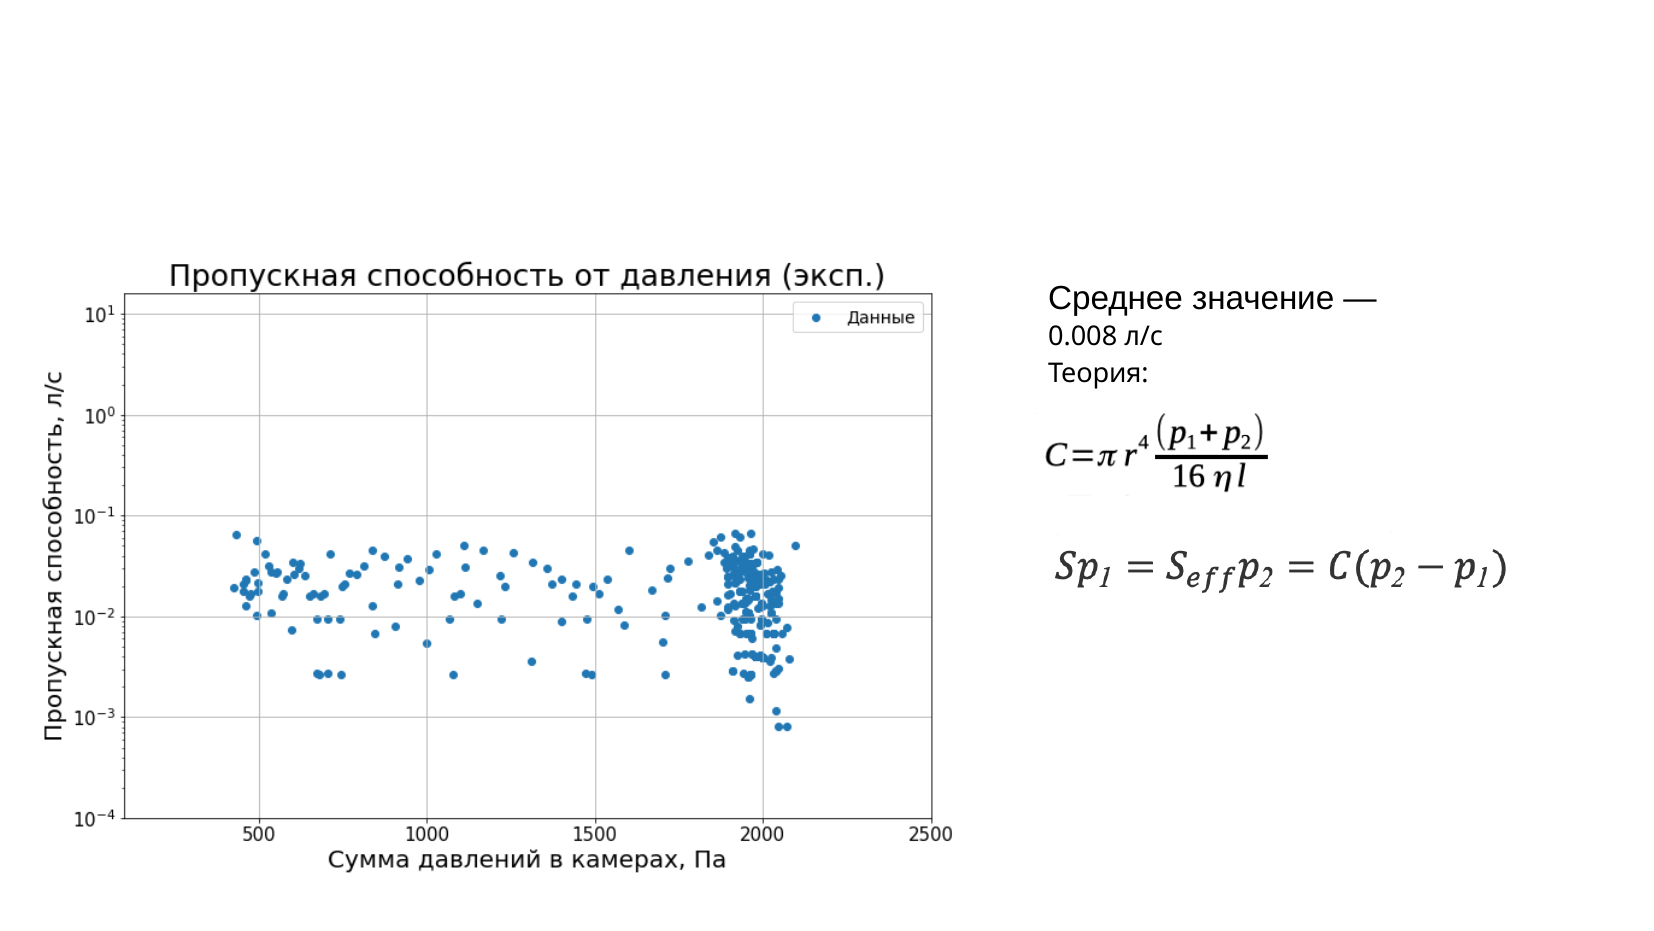

#
Среднее значение — 0.008 л/с
Теория: